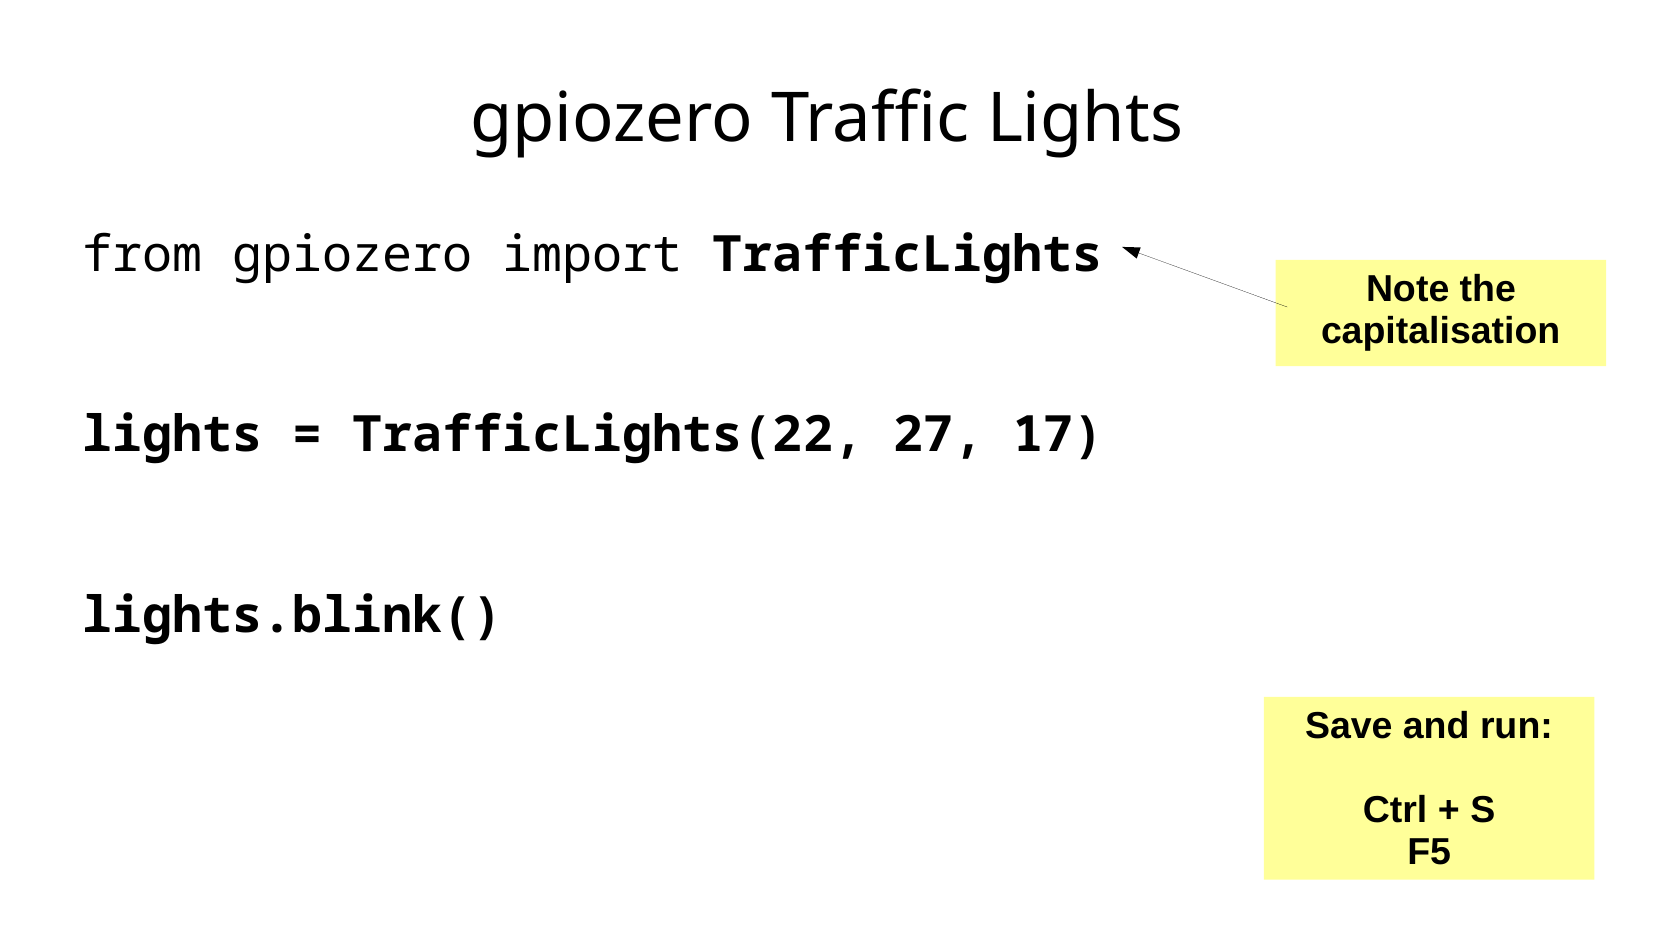

# gpiozero Traffic Lights
from gpiozero import TrafficLights
lights = TrafficLights(22, 27, 17)
lights.blink()
Note the capitalisation
Save and run:
Ctrl + S
F5